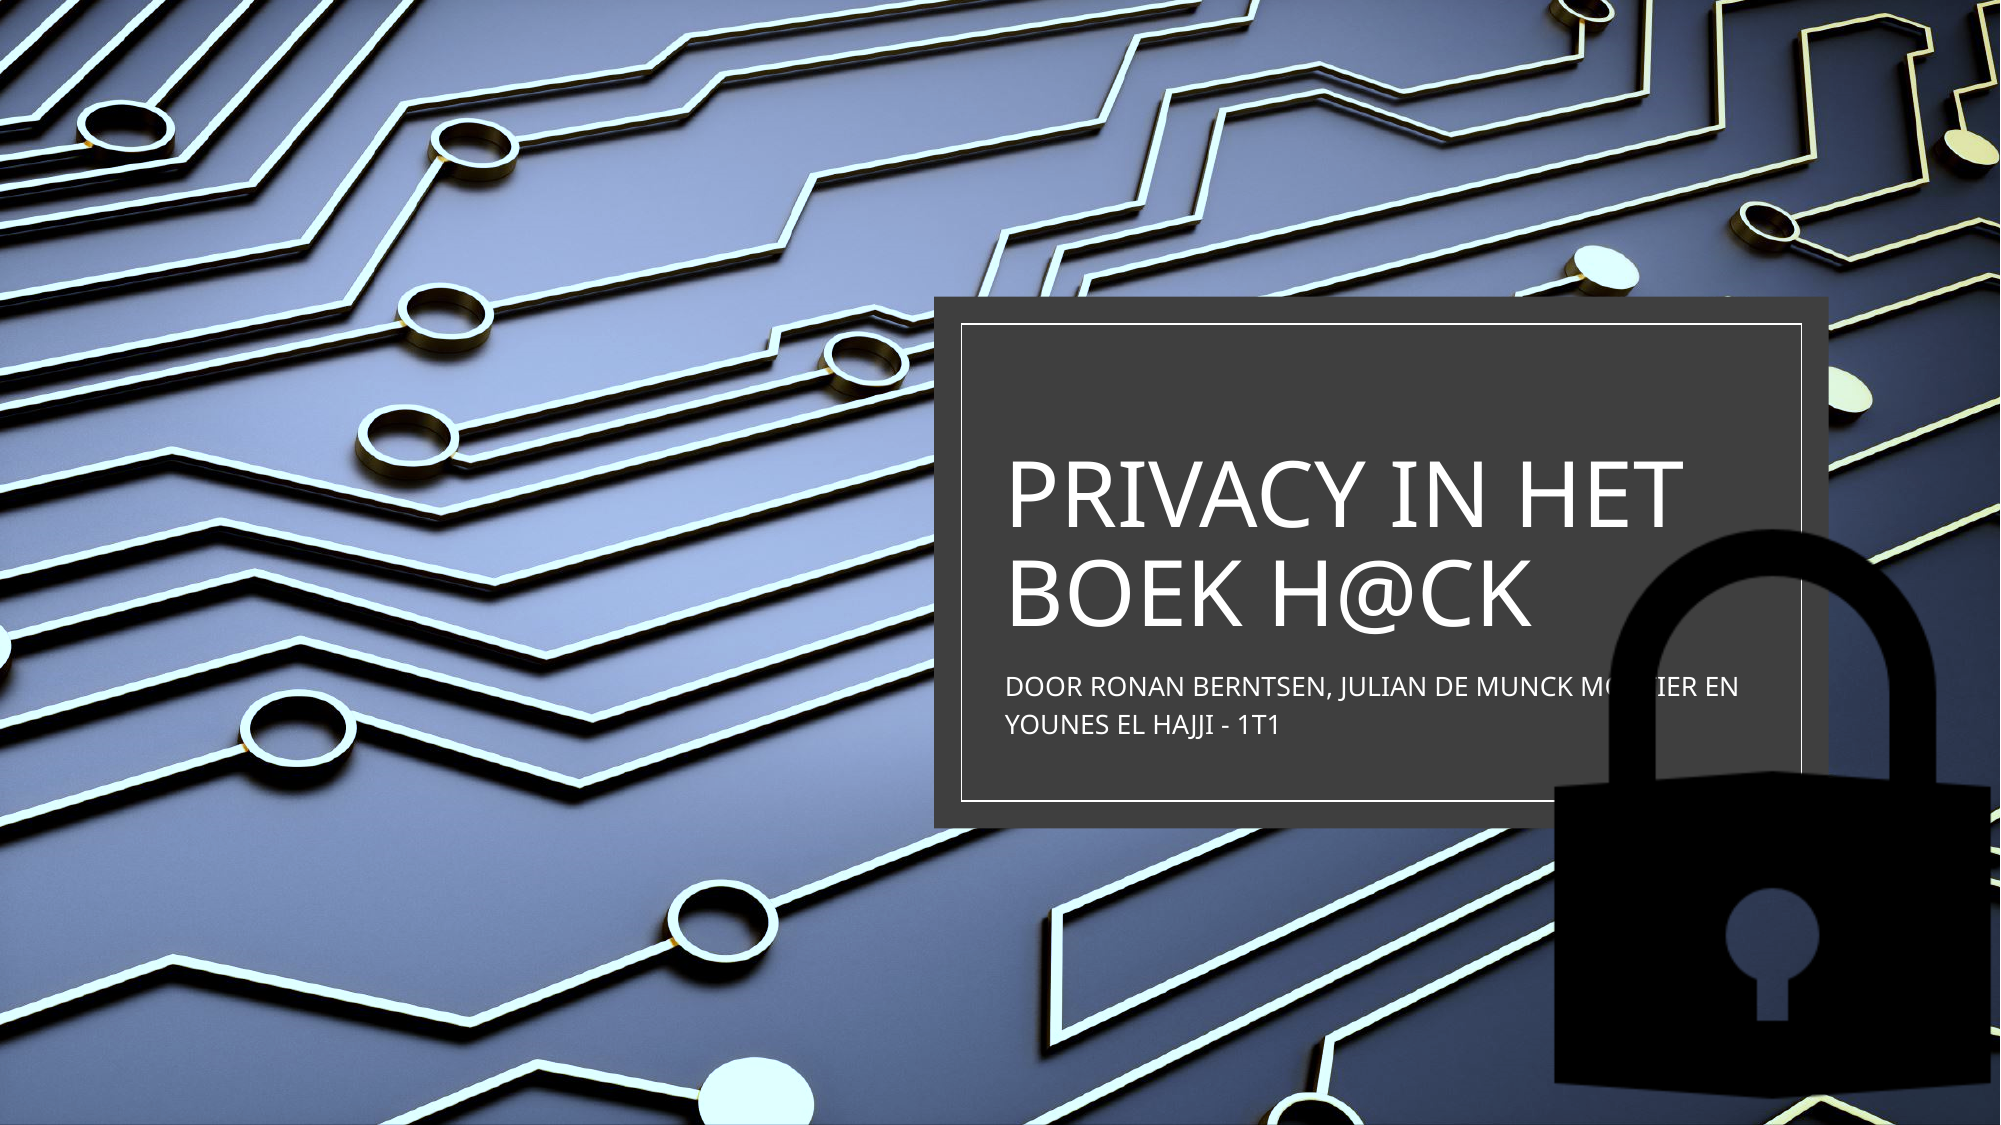

# PRIVACY IN HET BOEK H@CK
DOOR RONAN BERNTSEN, JULIAN DE MUNCK MORTIER EN YOUNES EL HAJJI - 1T1